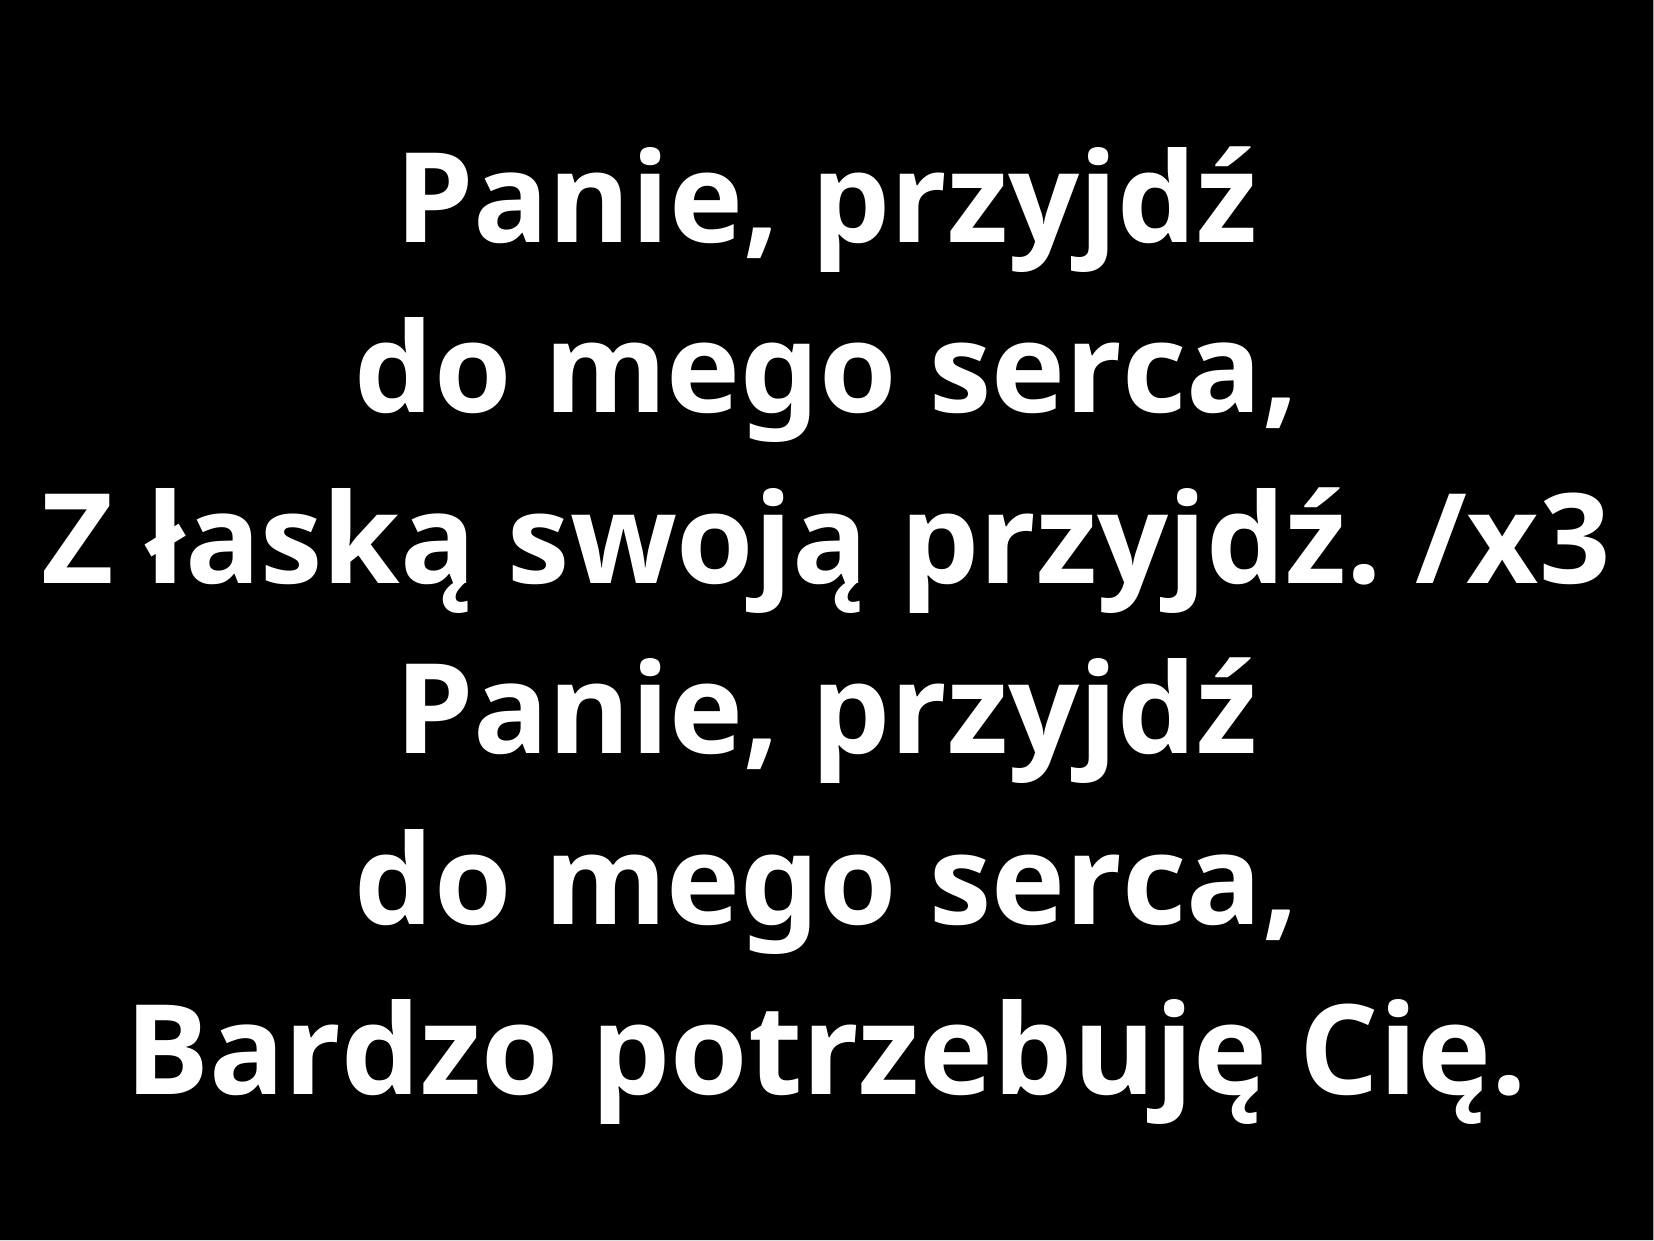

# Panie, przyjdź do mego serca, Z łaską swoją przyjdź. /x3 Panie, przyjdź do mego serca, Bardzo potrzebuję Cię.